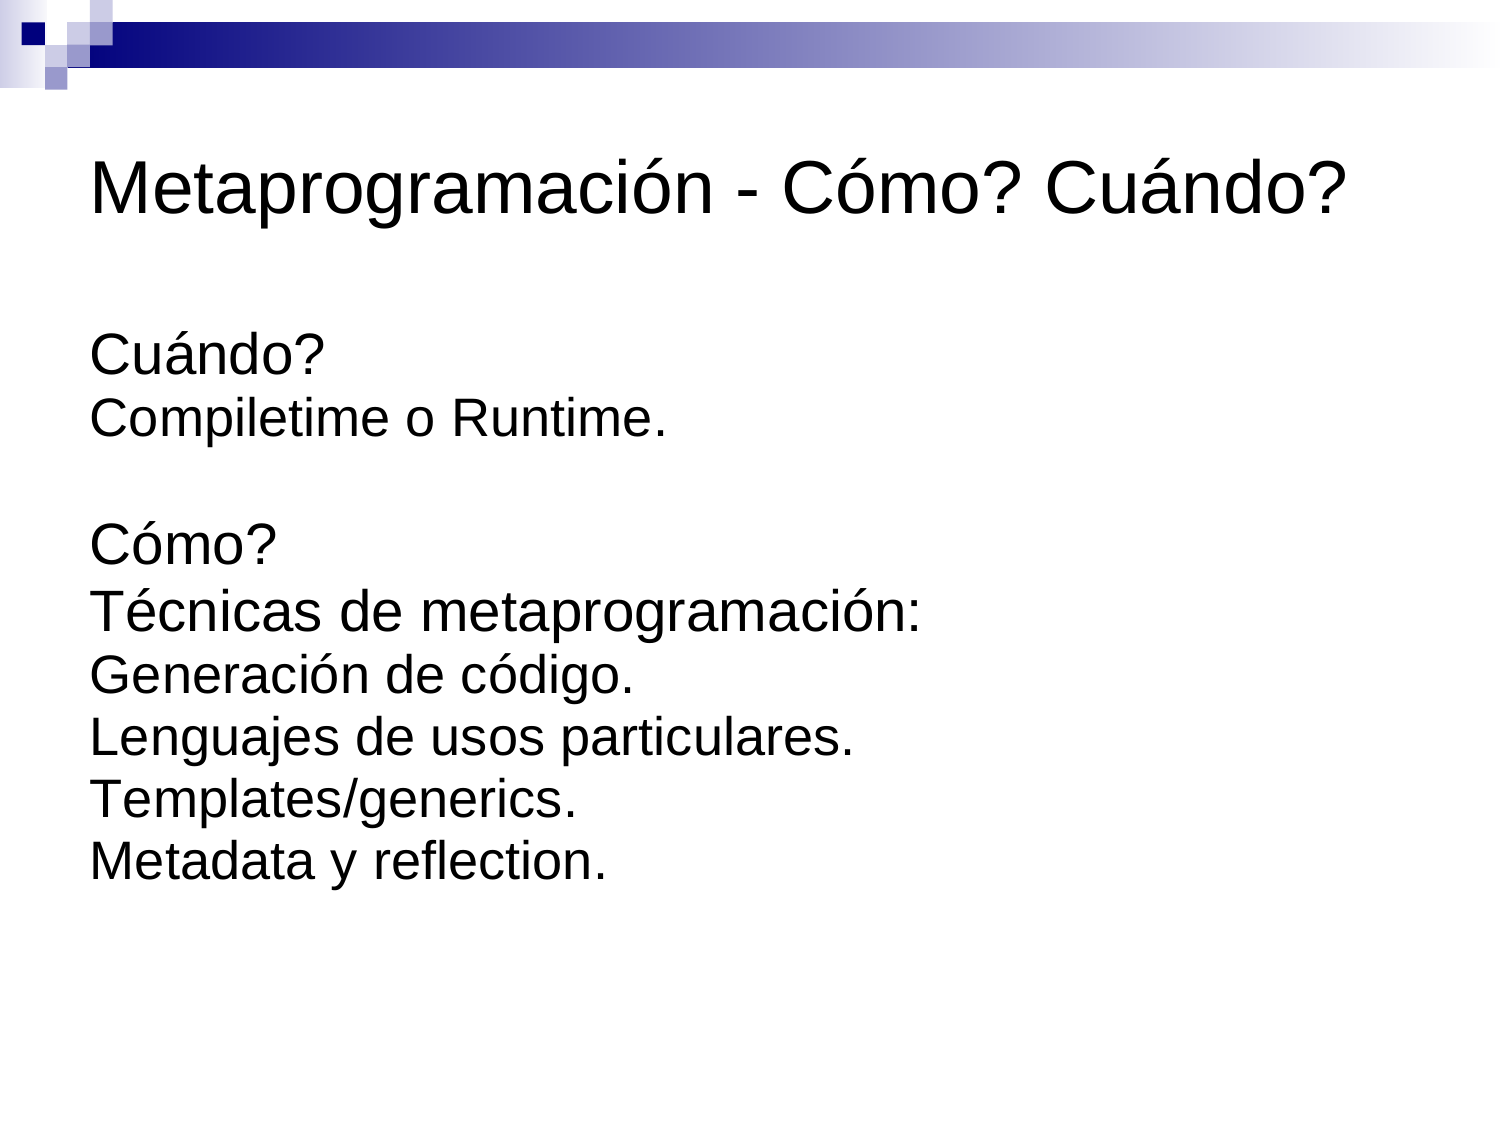

# Metaprogramación - Cómo? Cuándo?
Cuándo?
Compiletime o Runtime.
Cómo?
Técnicas de metaprogramación:
Generación de código.
Lenguajes de usos particulares.
Templates/generics.
Metadata y reflection.